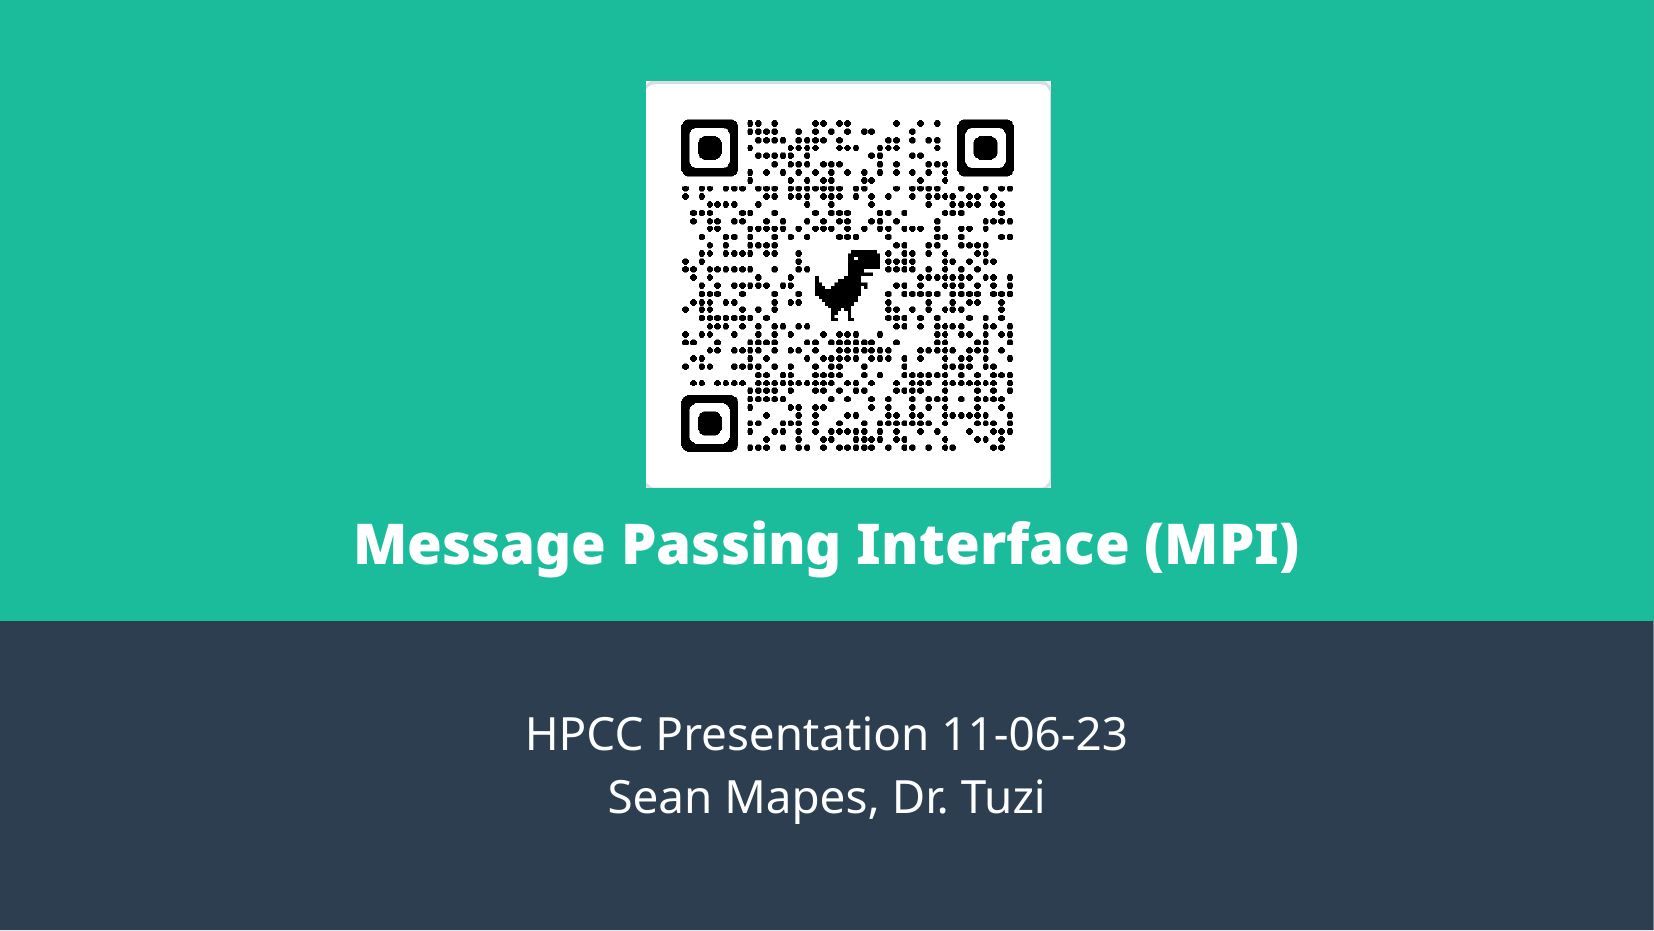

# Message Passing Interface (MPI)
HPCC Presentation 11-06-23
Sean Mapes, Dr. Tuzi